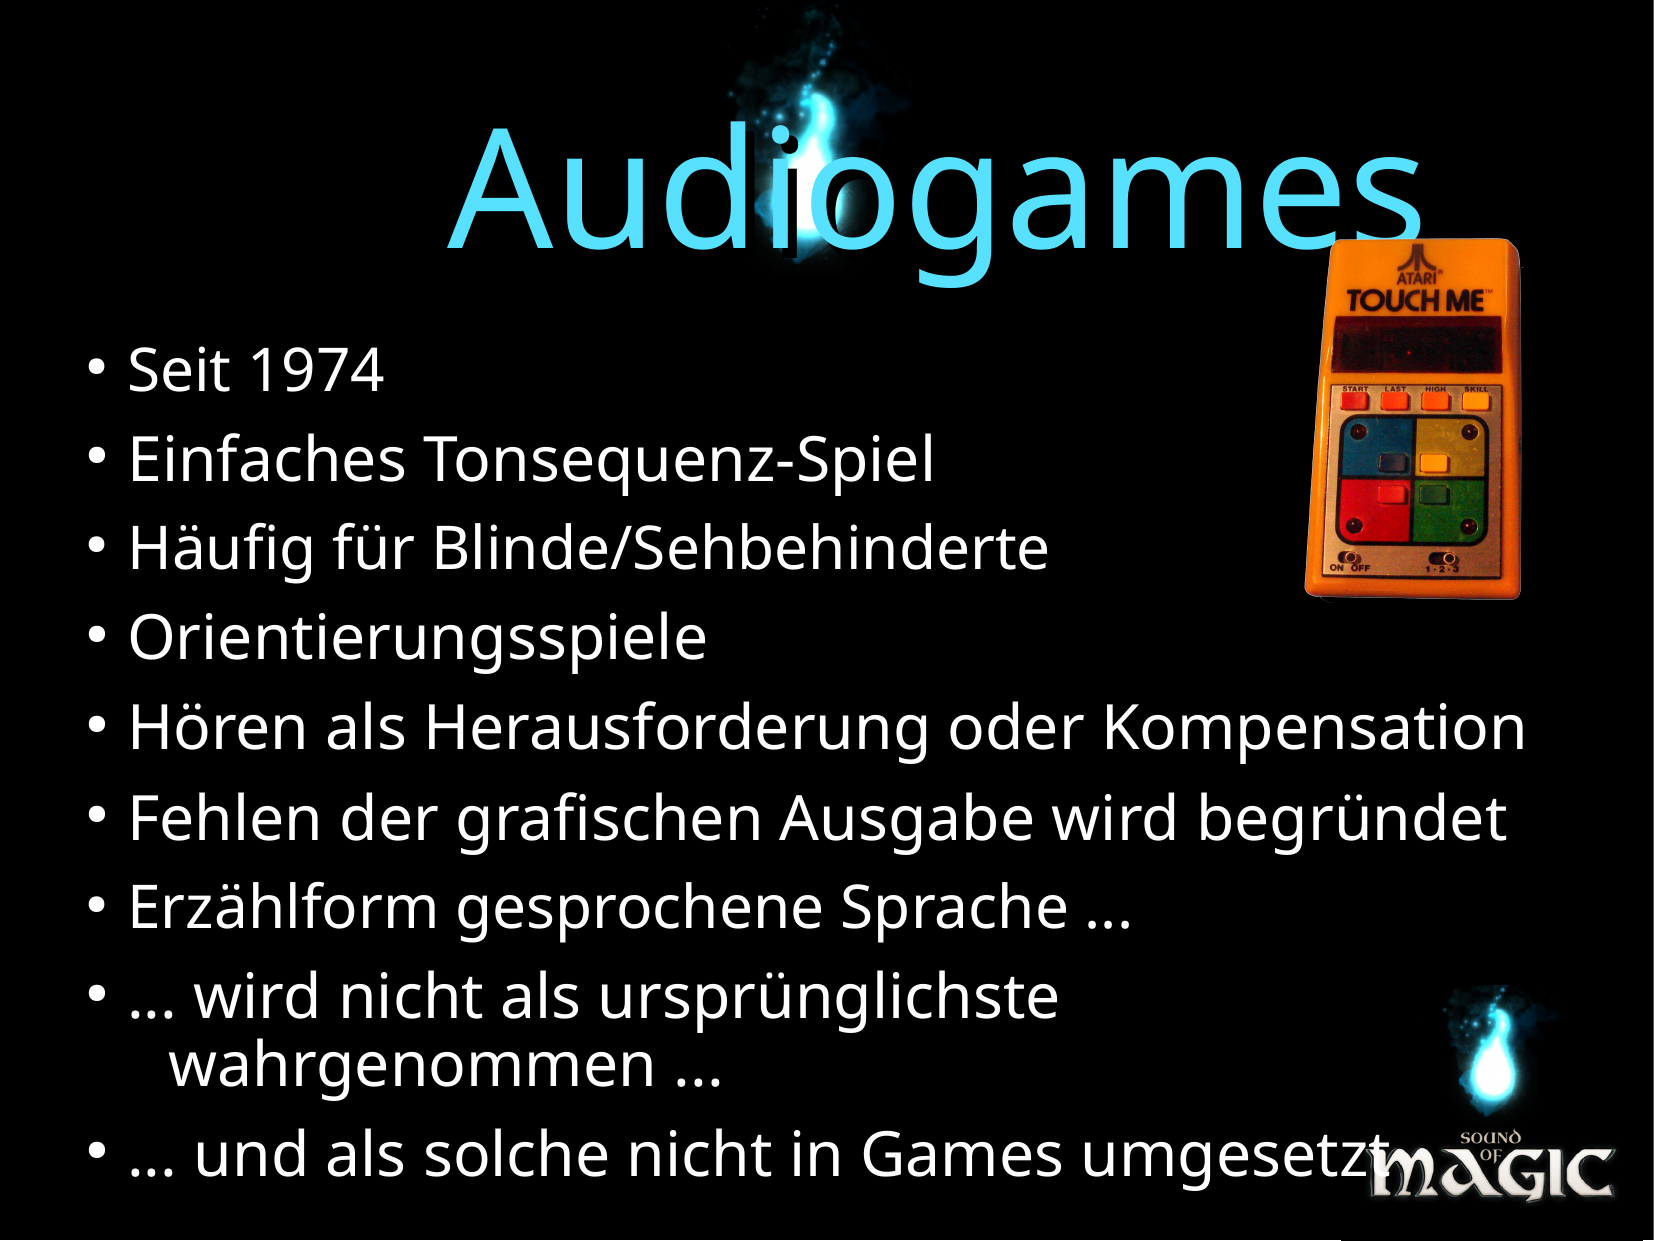

Audiogames
# Seit 1974
Einfaches Tonsequenz-Spiel
Häufig für Blinde/Sehbehinderte
Orientierungsspiele
Hören als Herausforderung oder Kompensation
Fehlen der grafischen Ausgabe wird begründet
Erzählform gesprochene Sprache ...
... wird nicht als ursprünglichste wahrgenommen ...
... und als solche nicht in Games umgesetzt